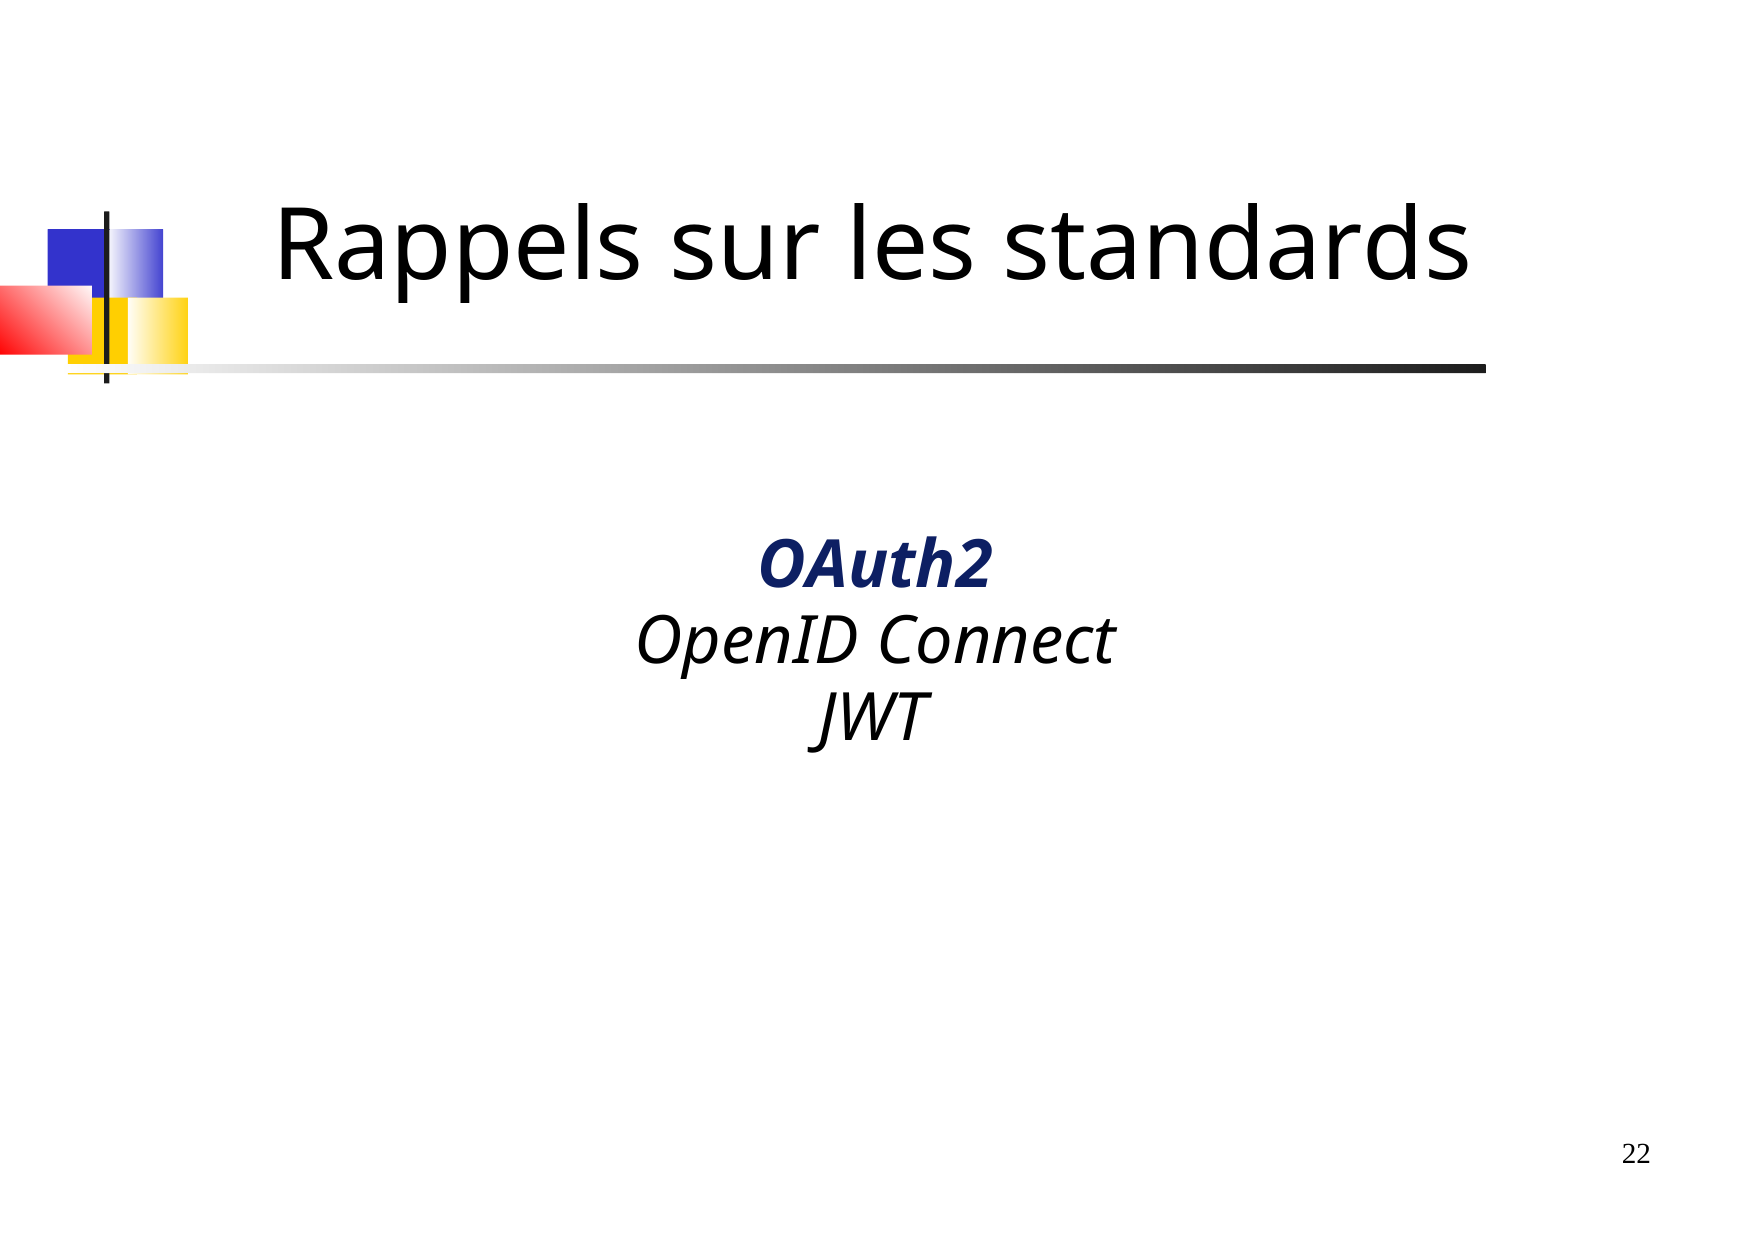

# Rappels sur les standards
OAuth2
OpenID Connect
JWT